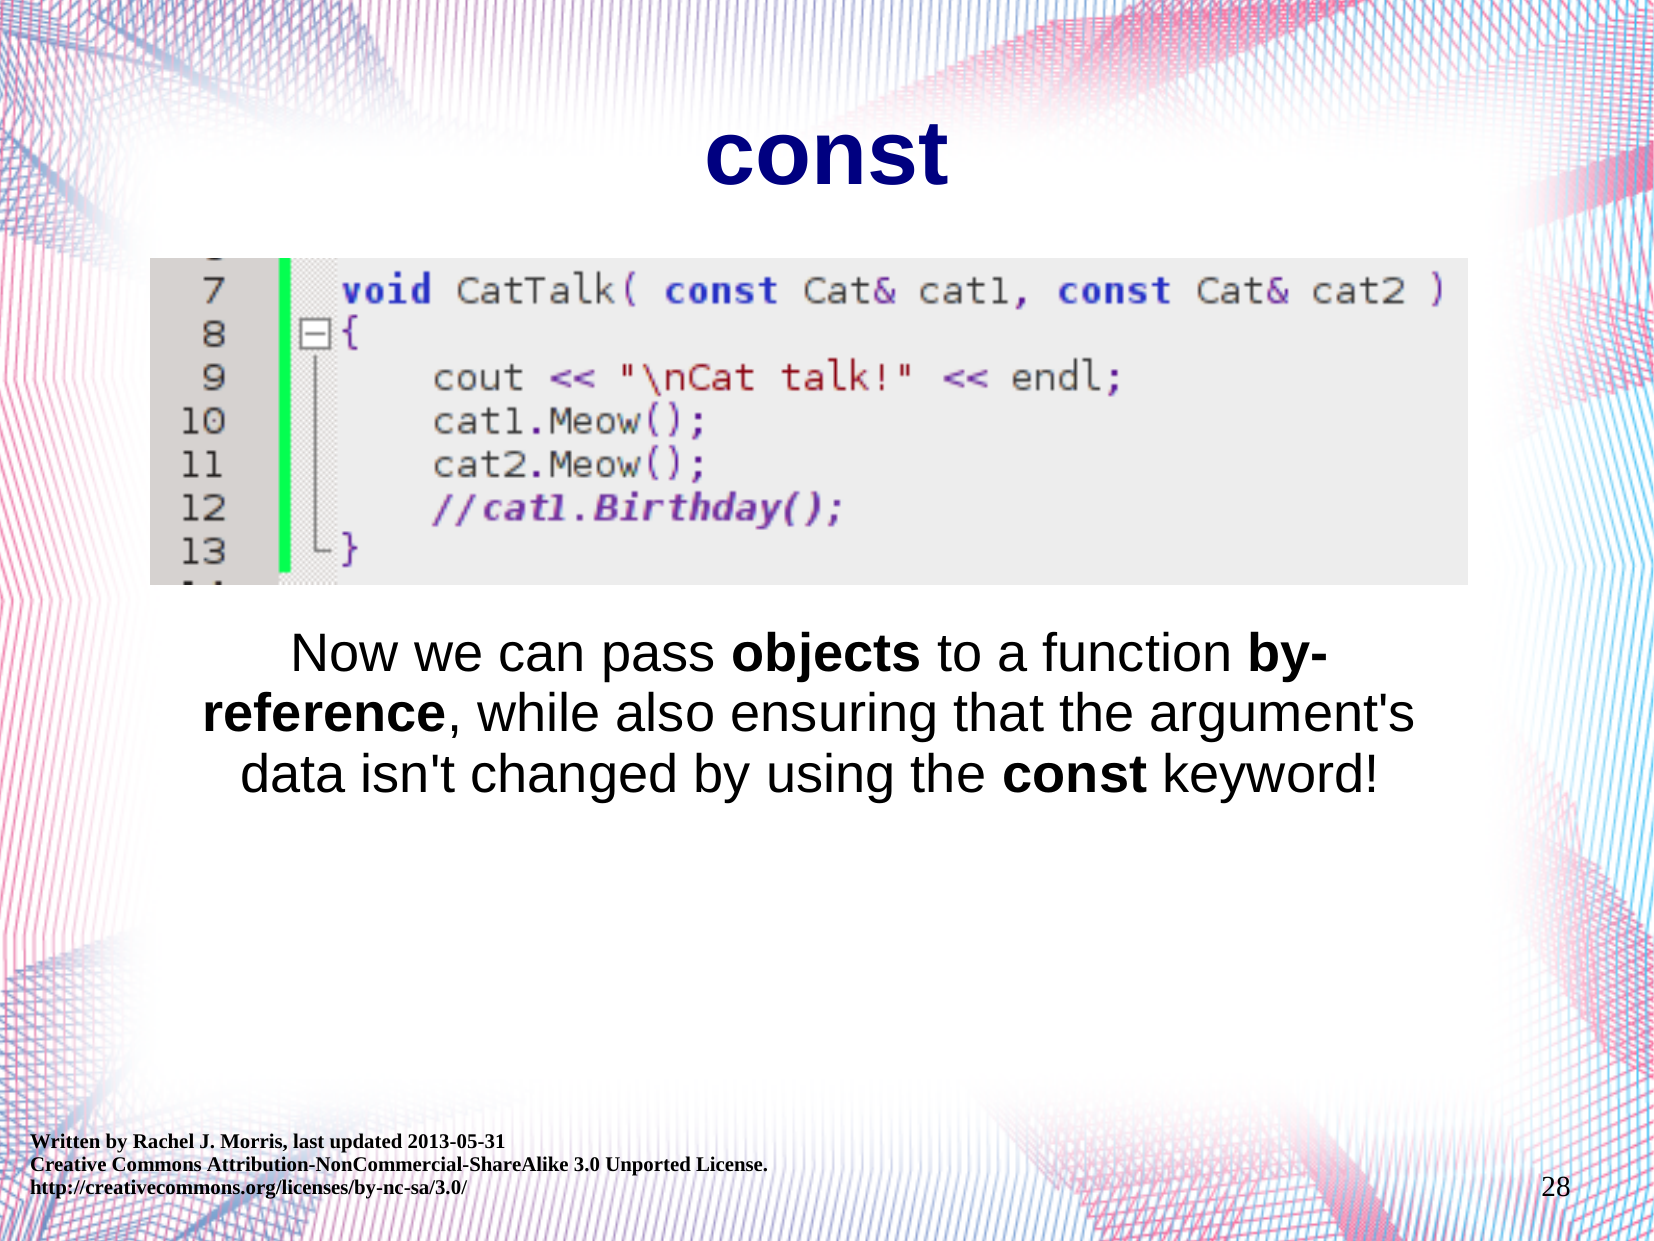

# const
Now we can pass objects to a function by-reference, while also ensuring that the argument's data isn't changed by using the const keyword!
28